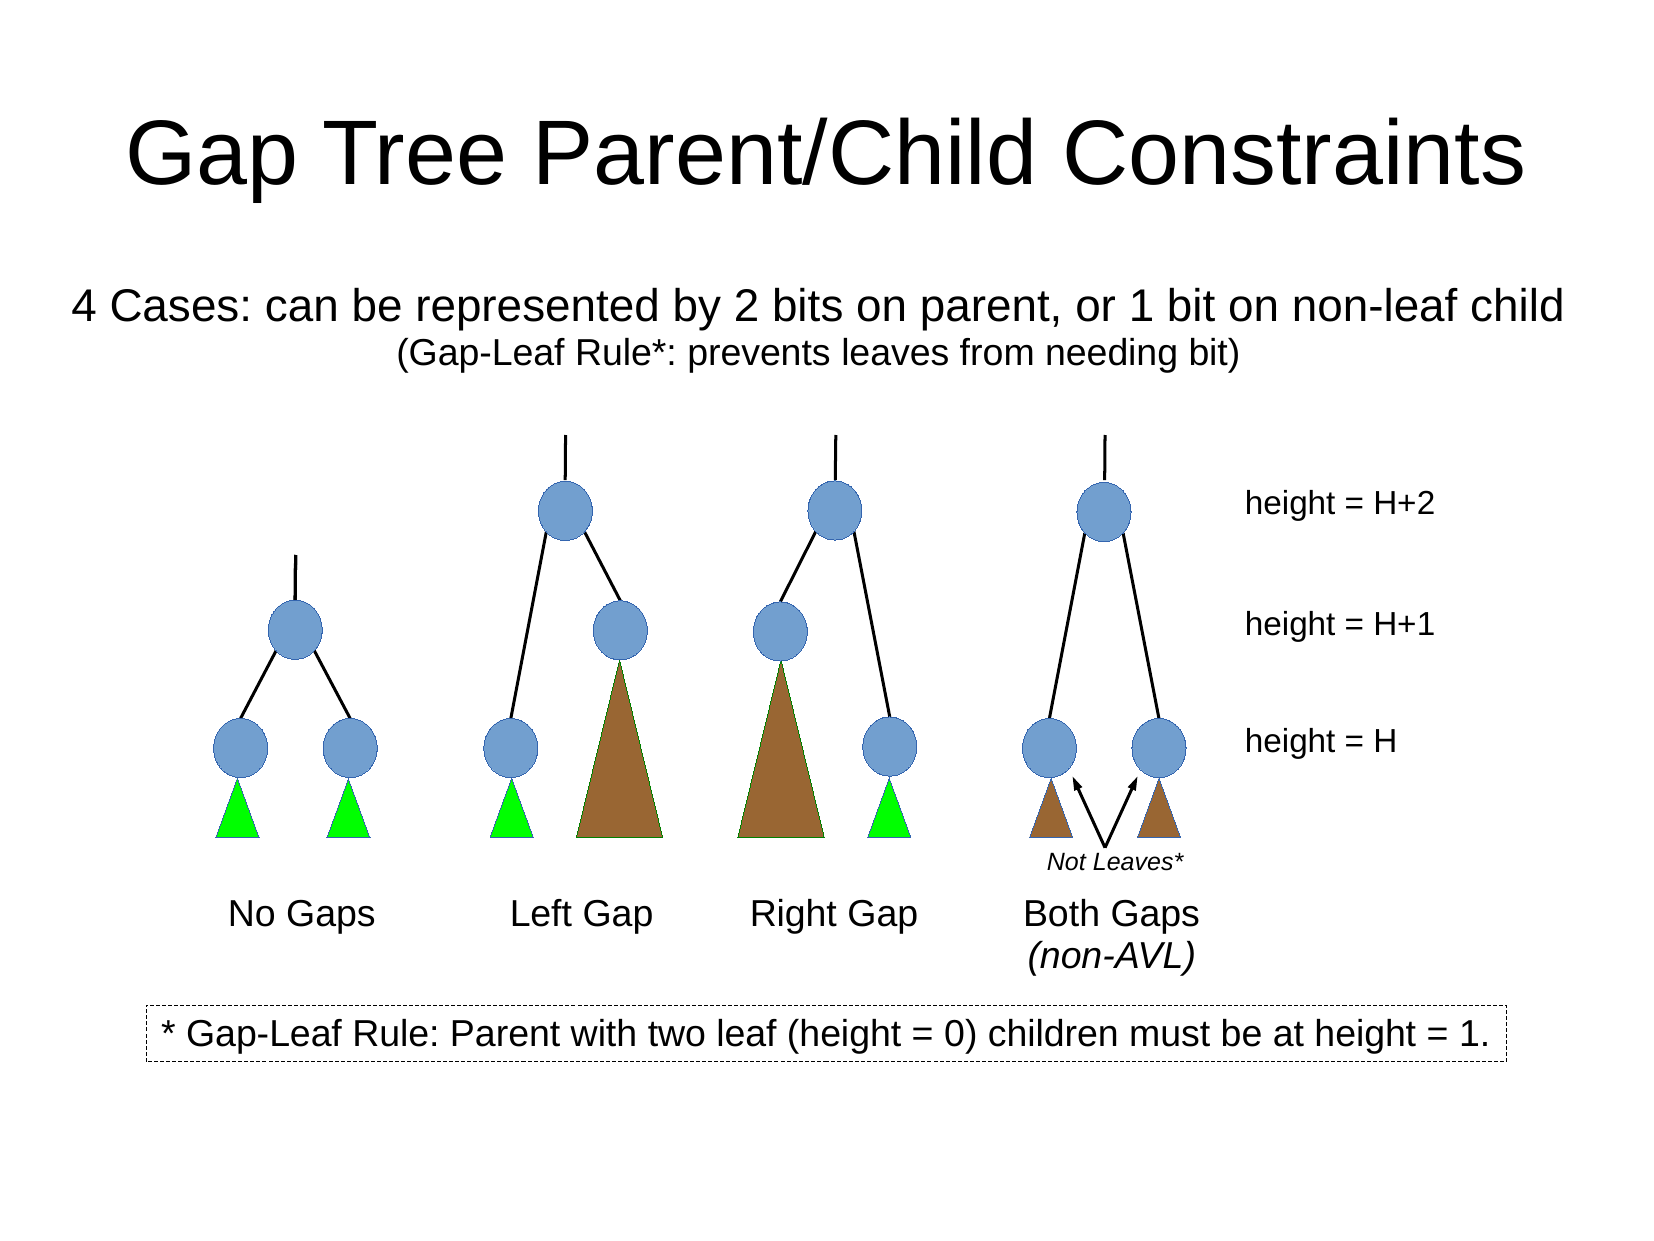

# Gap Tree Parent/Child Constraints
4 Cases: can be represented by 2 bits on parent, or 1 bit on non-leaf child
(Gap-Leaf Rule*: prevents leaves from needing bit)
height = H+2
height = H+1
height = H
Not Leaves*
No Gaps
Left Gap
Right Gap
Both Gaps
(non-AVL)
* Gap-Leaf Rule: Parent with two leaf (height = 0) children must be at height = 1.